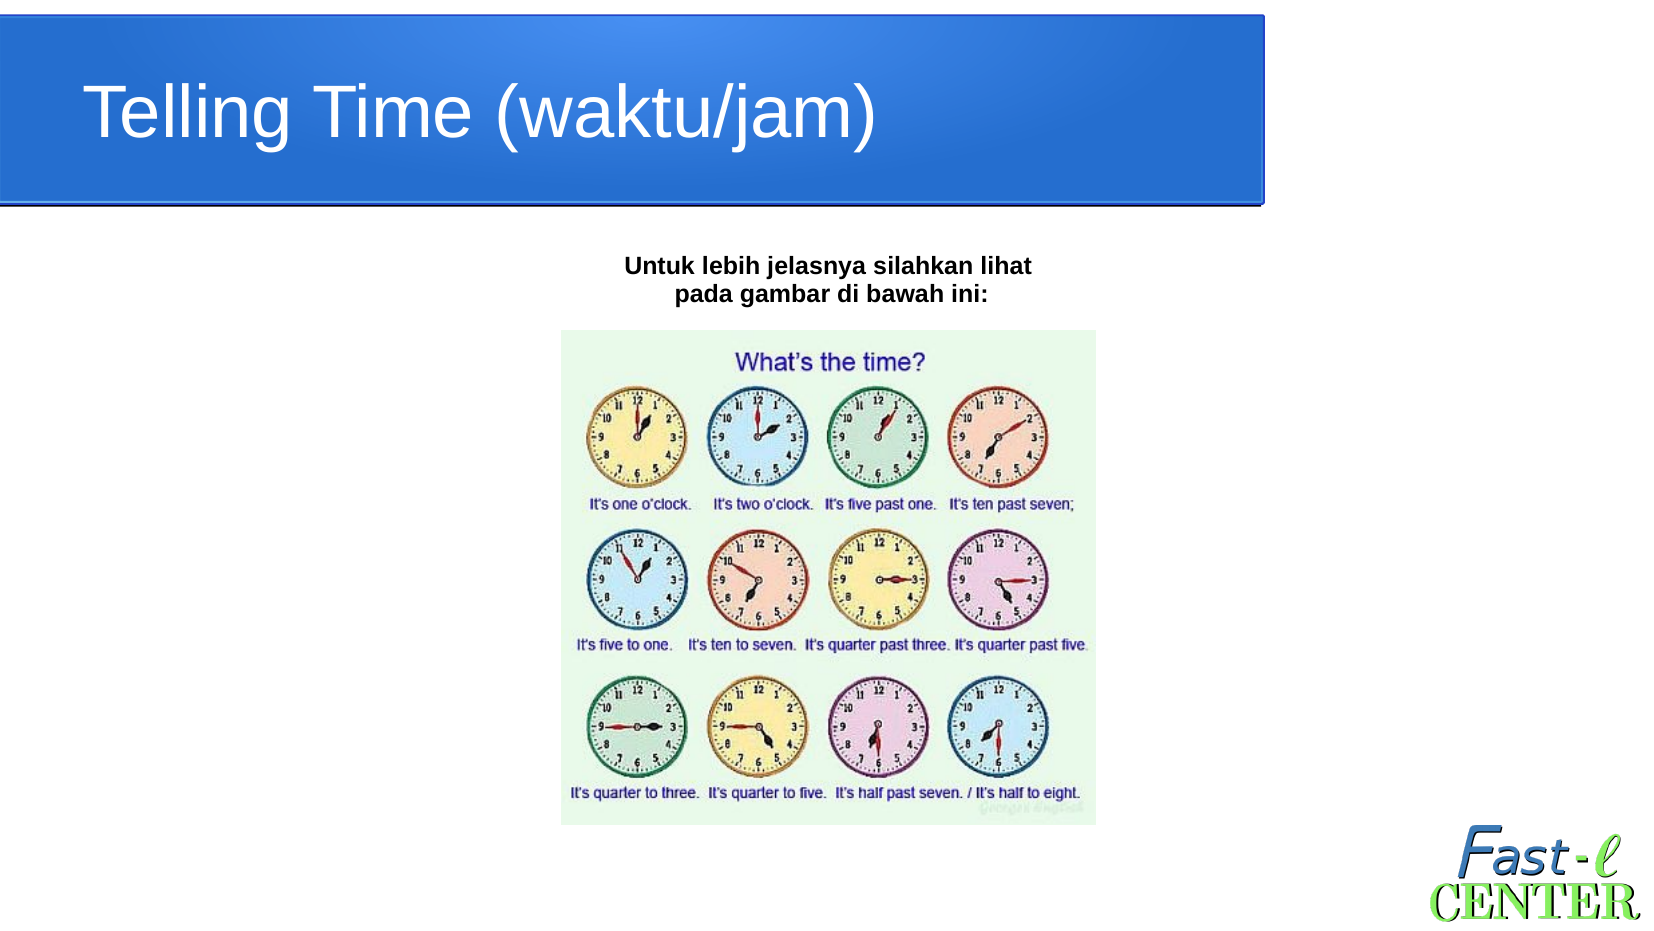

# Telling Time (waktu/jam)
Untuk lebih jelasnya silahkan lihat
pada gambar di bawah ini: